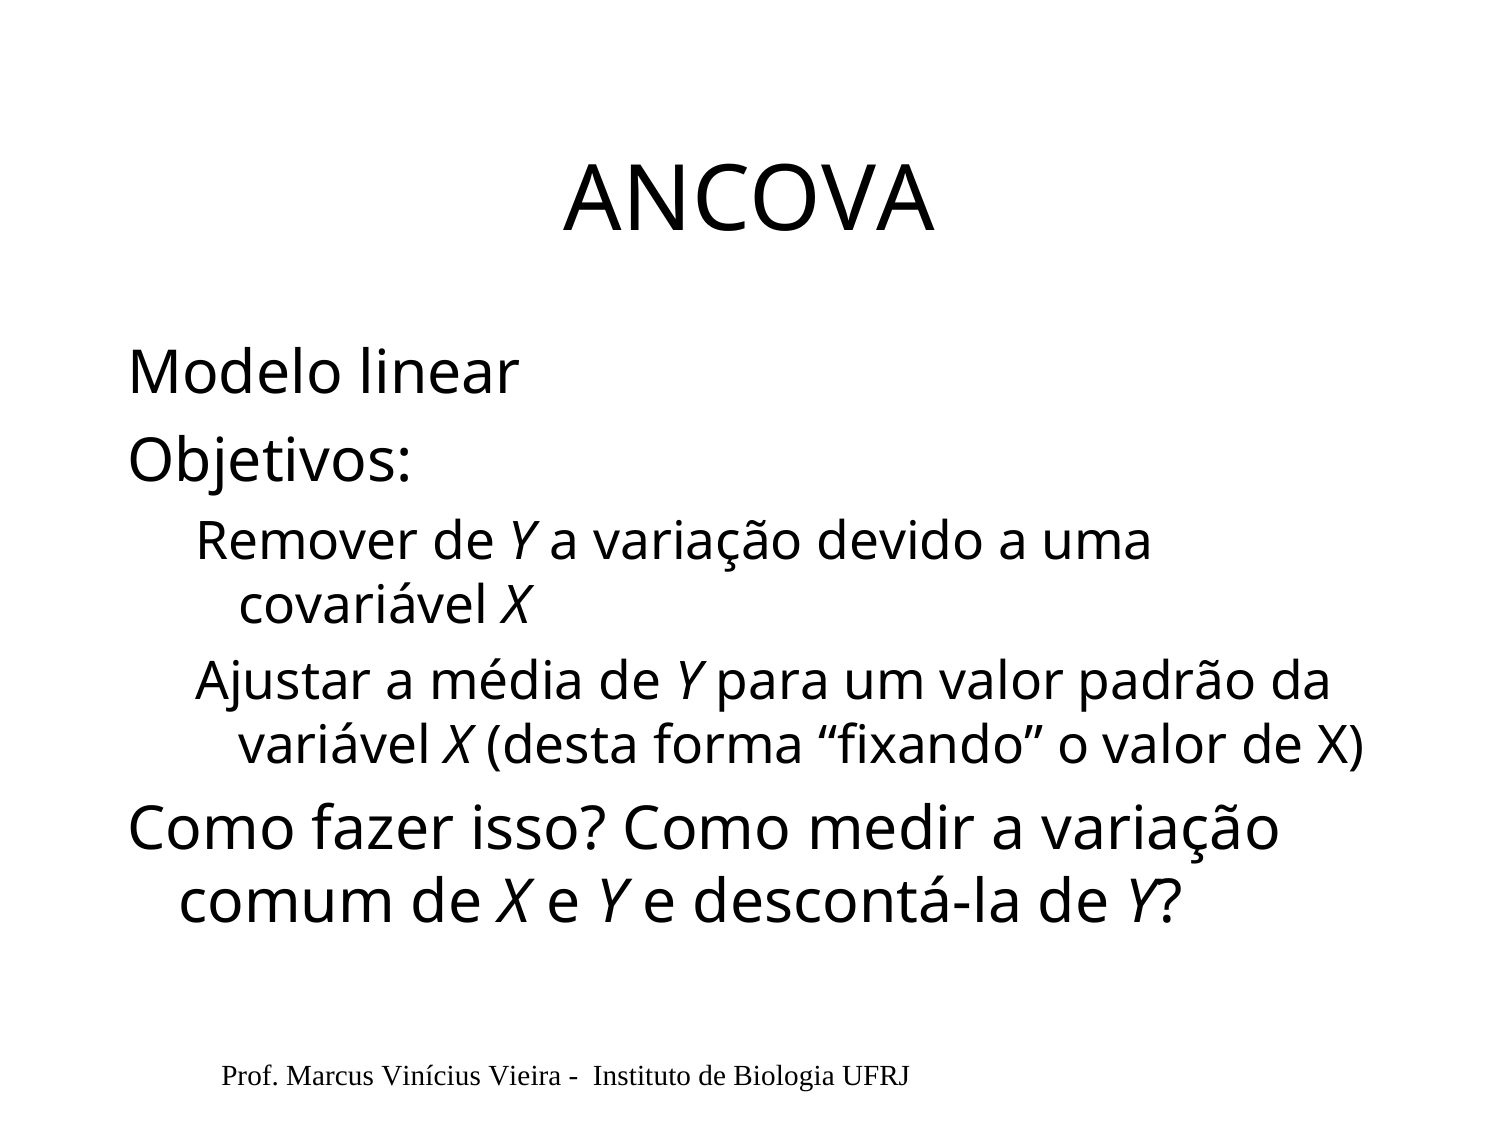

# ANCOVA
Modelo linear
Objetivos:
Remover de Y a variação devido a uma covariável X
Ajustar a média de Y para um valor padrão da variável X (desta forma “fixando” o valor de X)
Como fazer isso? Como medir a variação comum de X e Y e descontá-la de Y?
Prof. Marcus Vinícius Vieira - Instituto de Biologia UFRJ